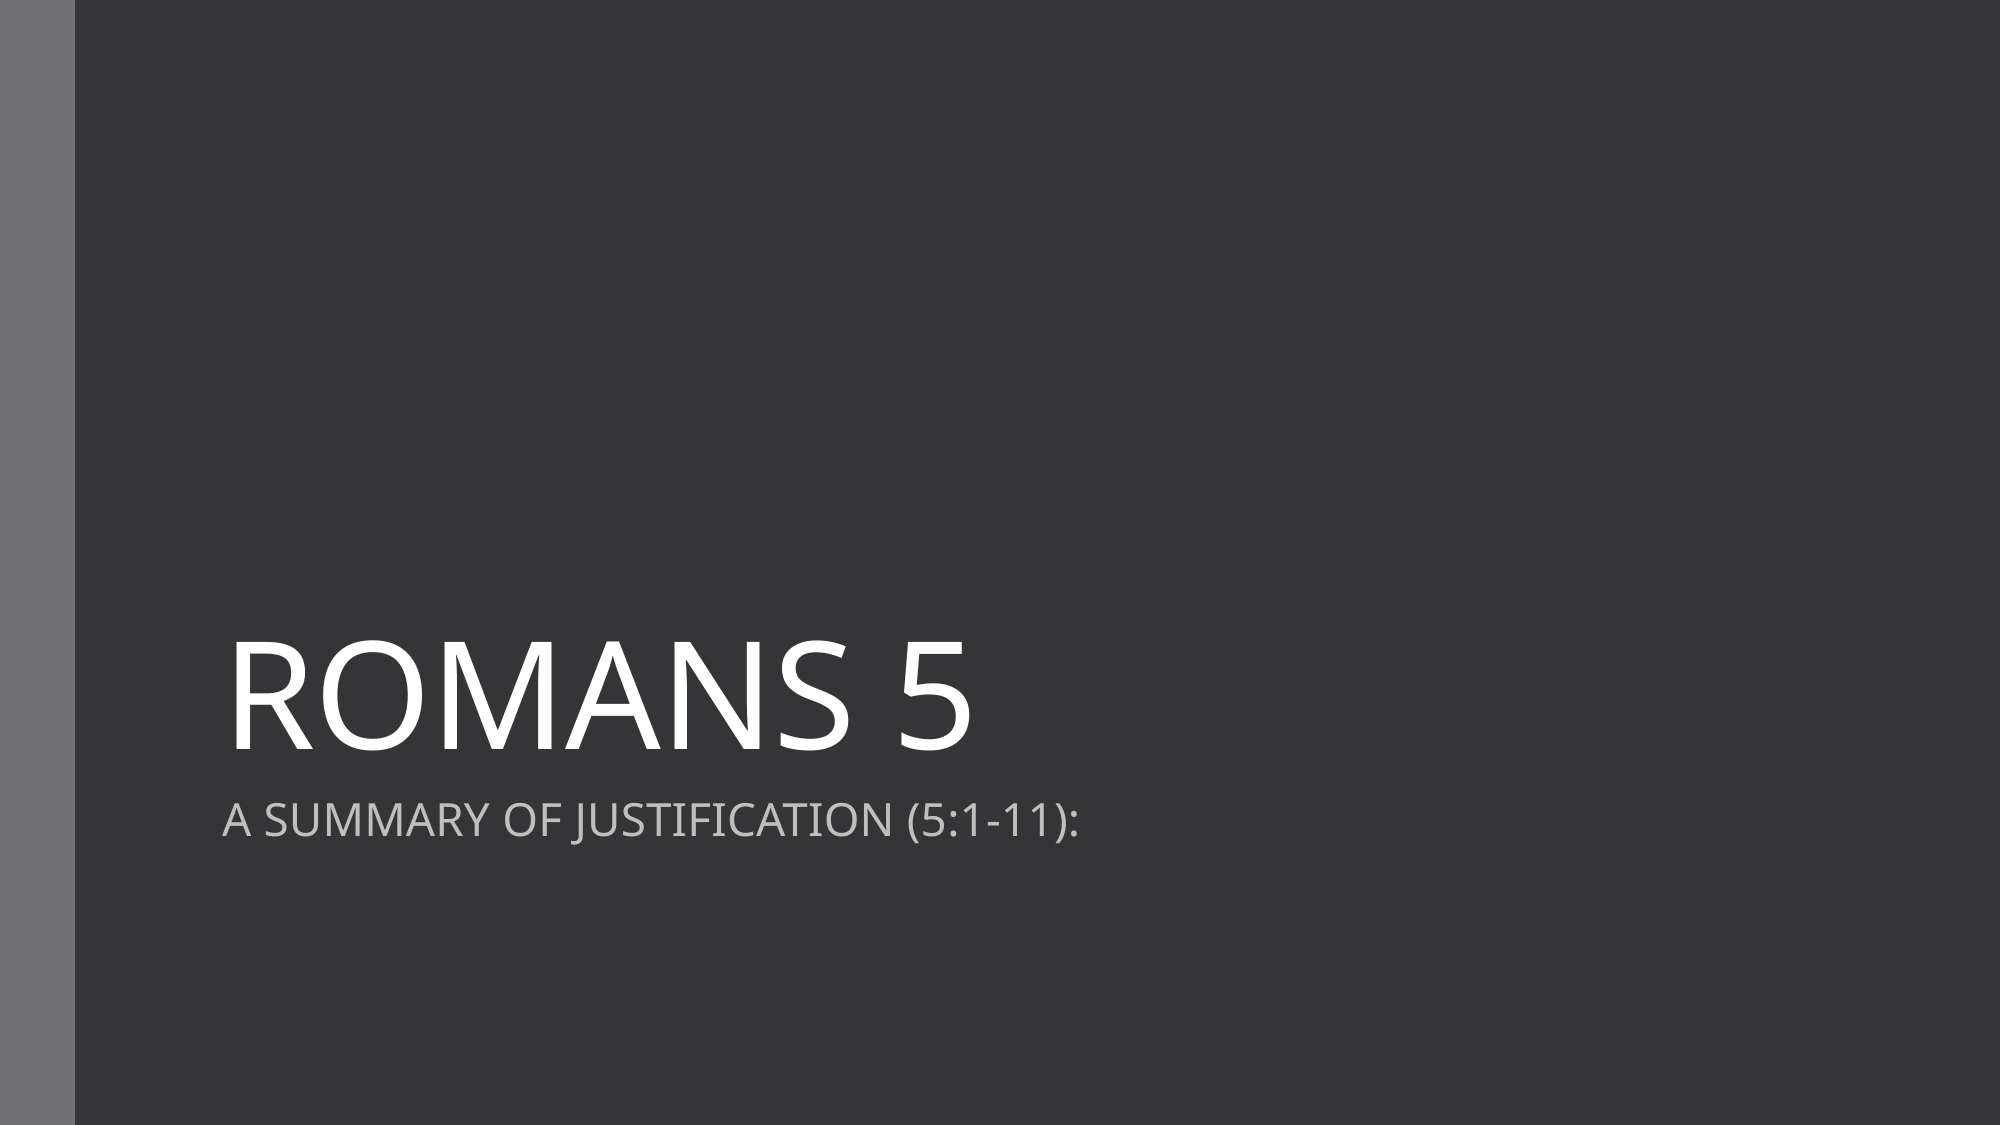

# ROMANS 5
A SUMMARY OF JUSTIFICATION (5:1-11):